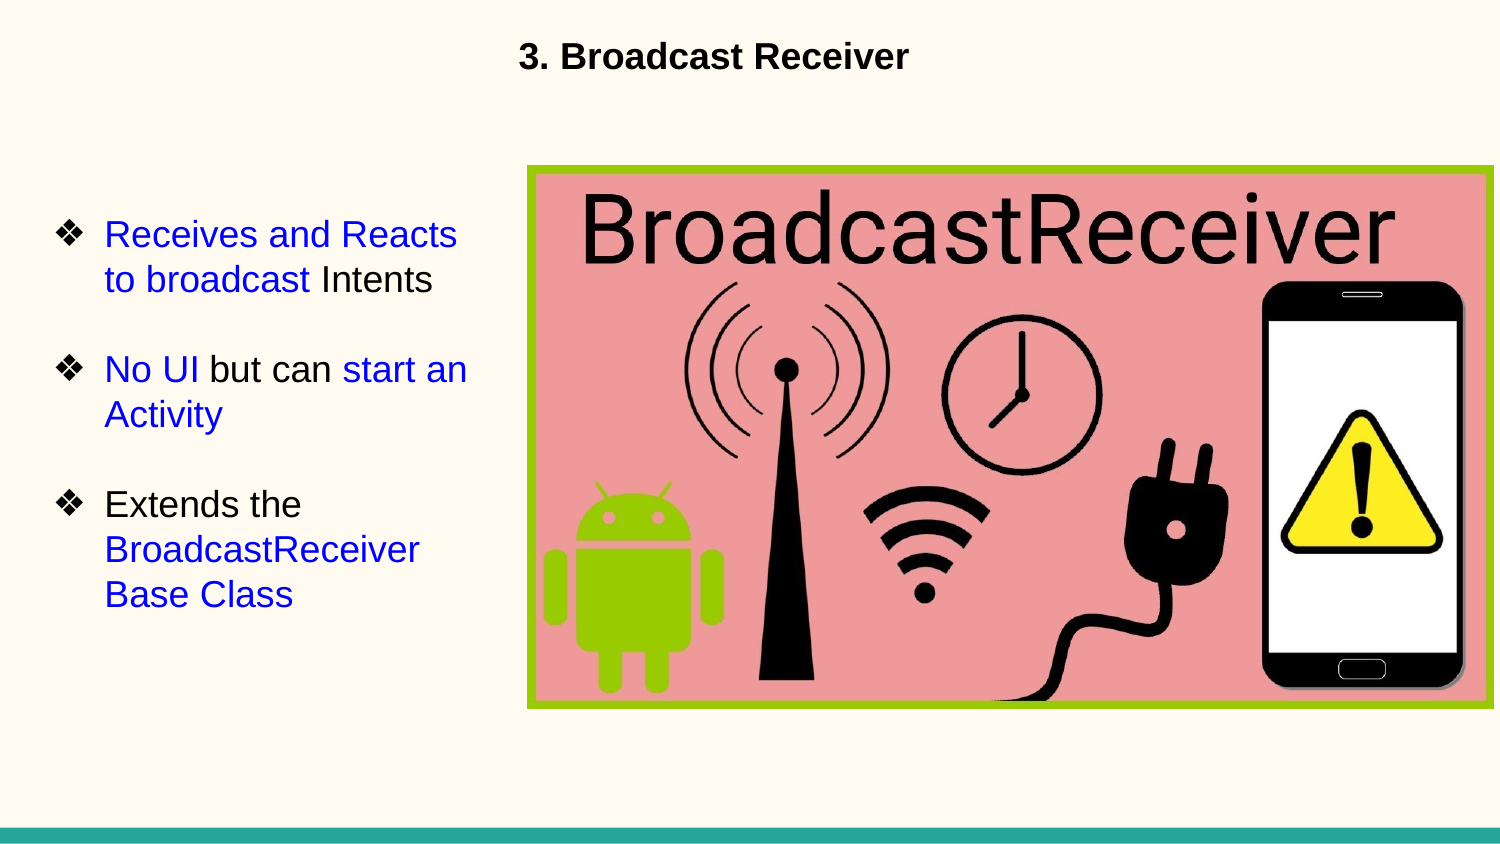

3. Broadcast Receiver
# Receives and Reacts to broadcast Intents
No UI but can start an Activity
Extends the BroadcastReceiver Base Class